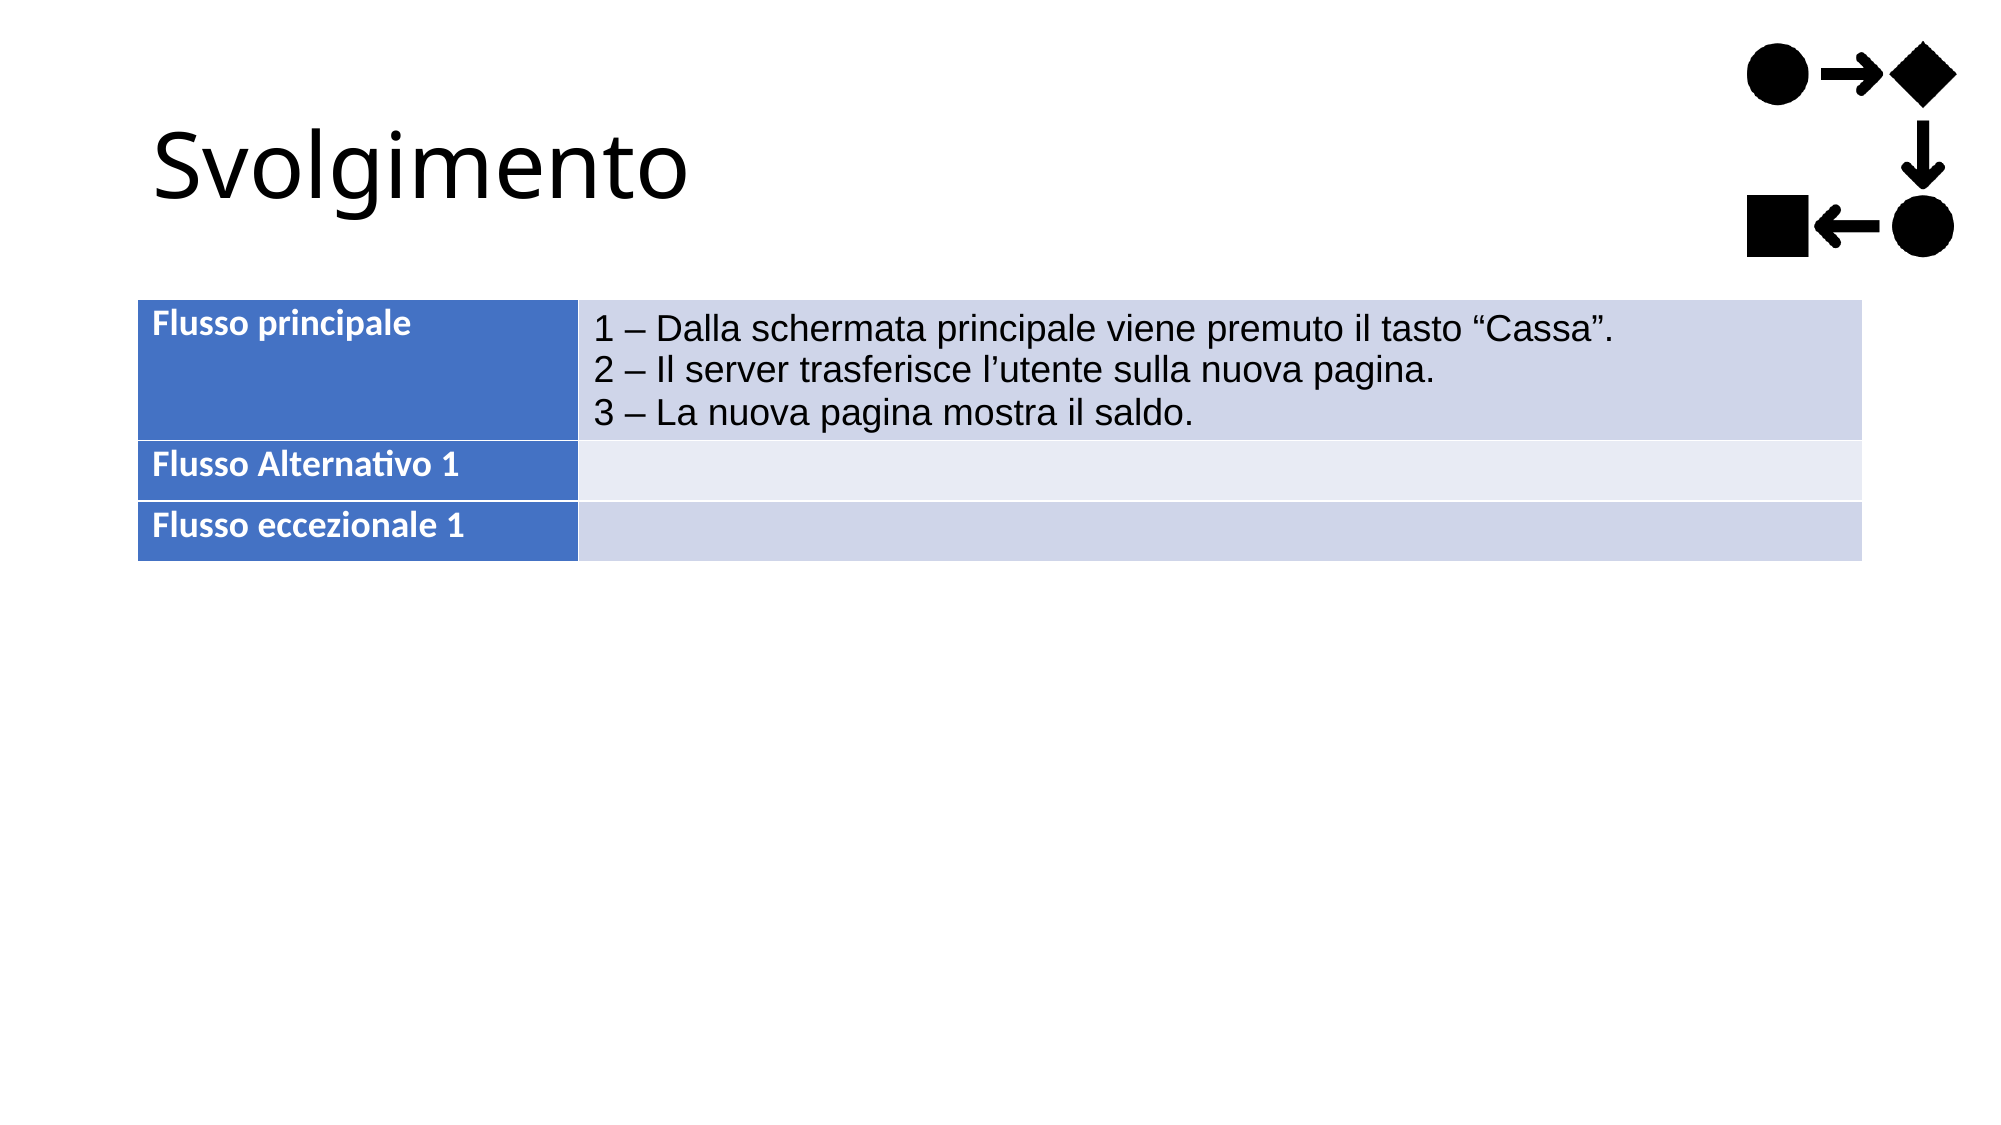

# Svolgimento
| Flusso principale | 1 – Dalla schermata principale viene premuto il tasto “Cassa”. 2 – Il server trasferisce l’utente sulla nuova pagina. 3 – La nuova pagina mostra il saldo. |
| --- | --- |
| Flusso Alternativo 1 | |
| Flusso eccezionale 1 | |